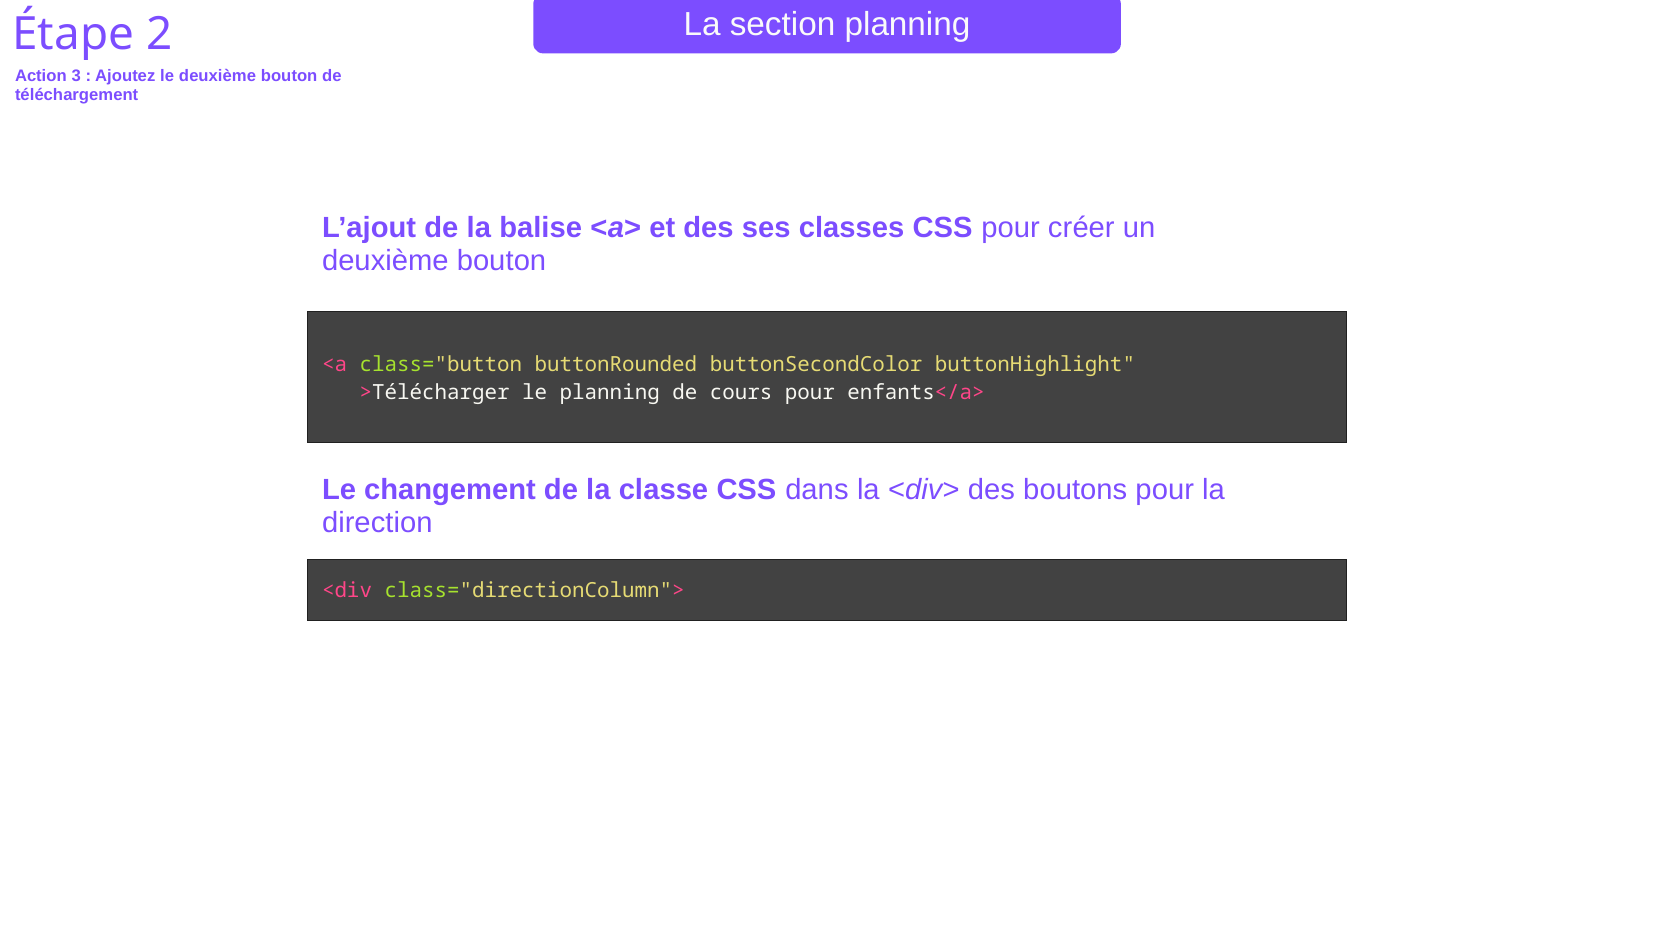

La section planning
# Étape 2
Action 3 : Ajoutez le deuxième bouton de téléchargement
L’ajout de la balise <a> et des ses classes CSS pour créer un deuxième bouton
Le changement de la classe CSS dans la <div> des boutons pour la direction
<a class="button buttonRounded buttonSecondColor buttonHighlight"
 >Télécharger le planning de cours pour enfants</a>
<div class="directionColumn">